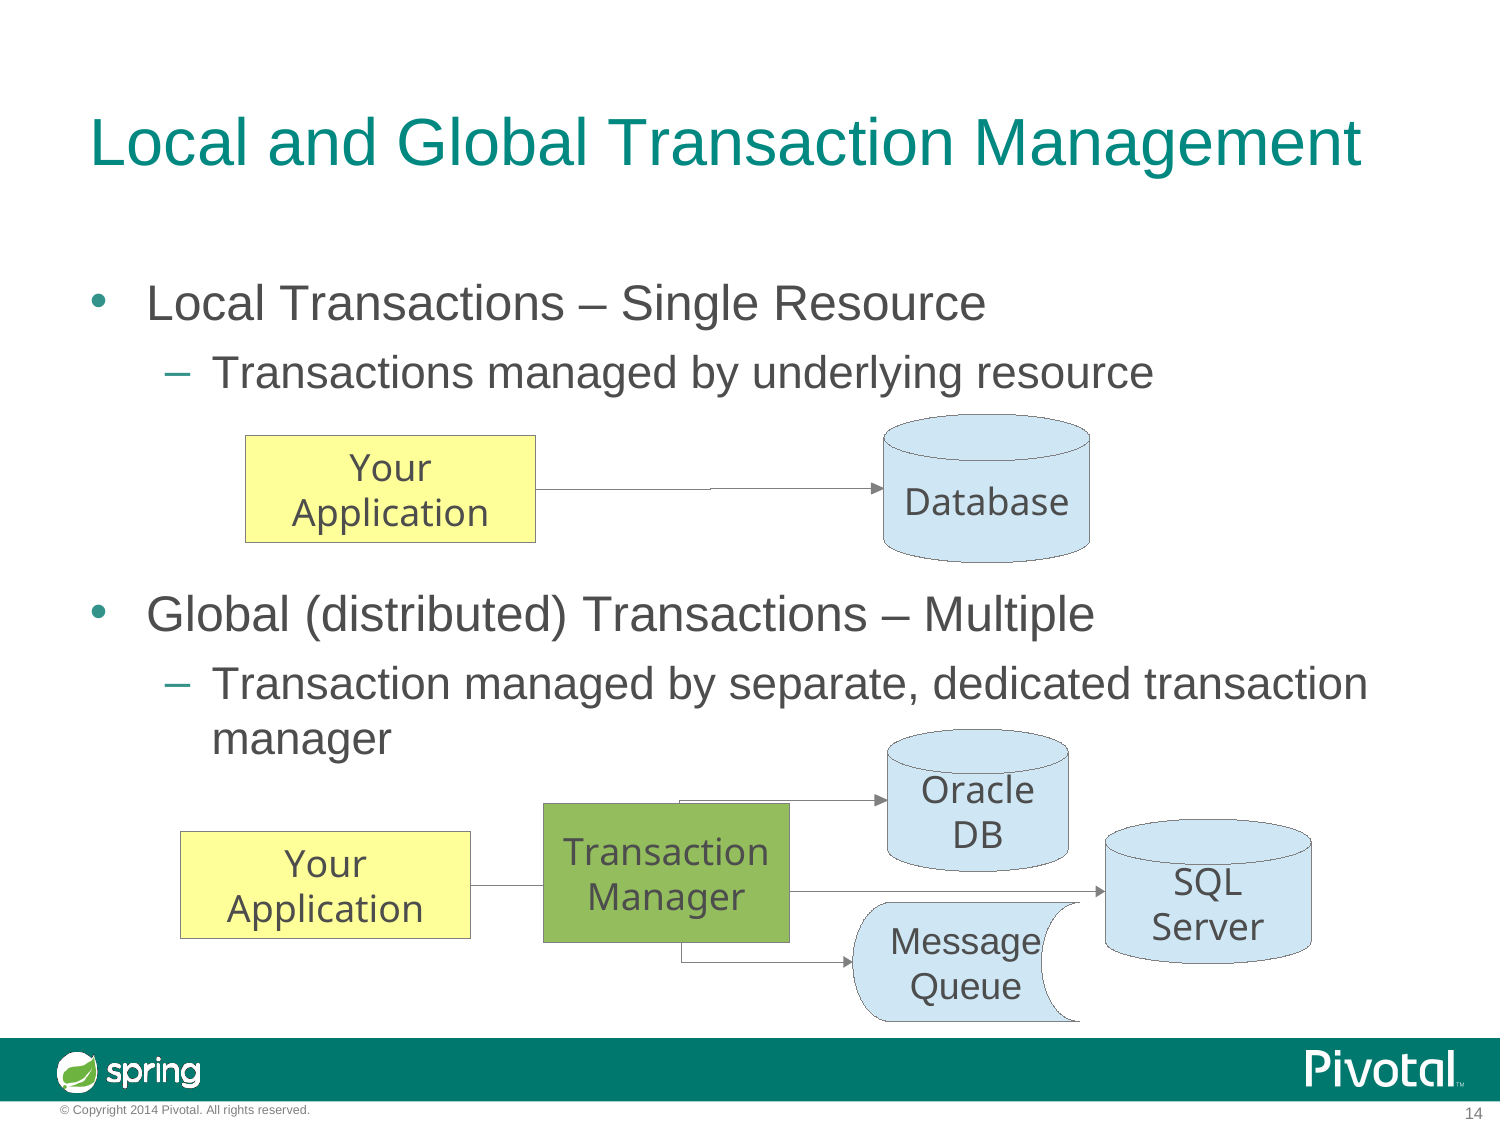

# Local and Global Transaction Management
Local Transactions – Single Resource
Transactions managed by underlying resource
Global (distributed) Transactions – Multiple
Transaction managed by separate, dedicated transaction manager
Database
Your
Application
Oracle
DB
Transaction
Manager
SQL
Server
Your
Application
Message
Queue